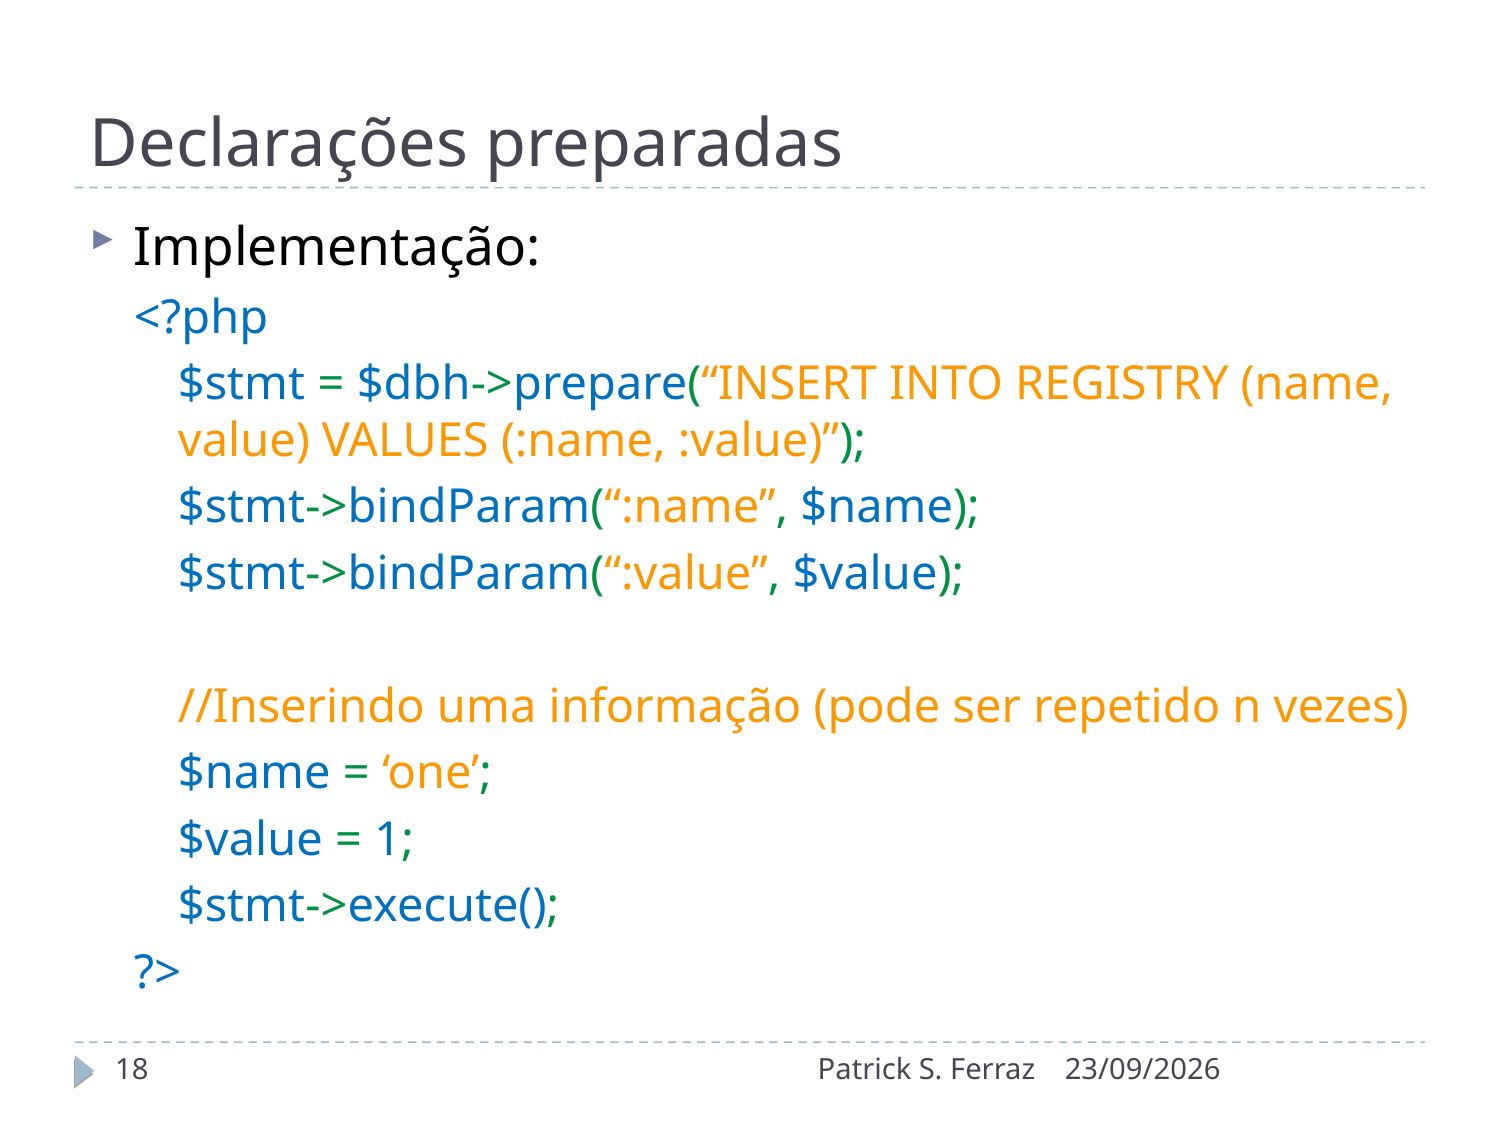

# Declarações preparadas
Implementação:
<?php
	$stmt = $dbh->prepare(“INSERT INTO REGISTRY (name, value) VALUES (:name, :value)”);
	$stmt->bindParam(“:name”, $name);
	$stmt->bindParam(“:value”, $value);
	//Inserindo uma informação (pode ser repetido n vezes)
	$name = ‘one’;
	$value = 1;
	$stmt->execute();
?>
Patrick S. Ferraz